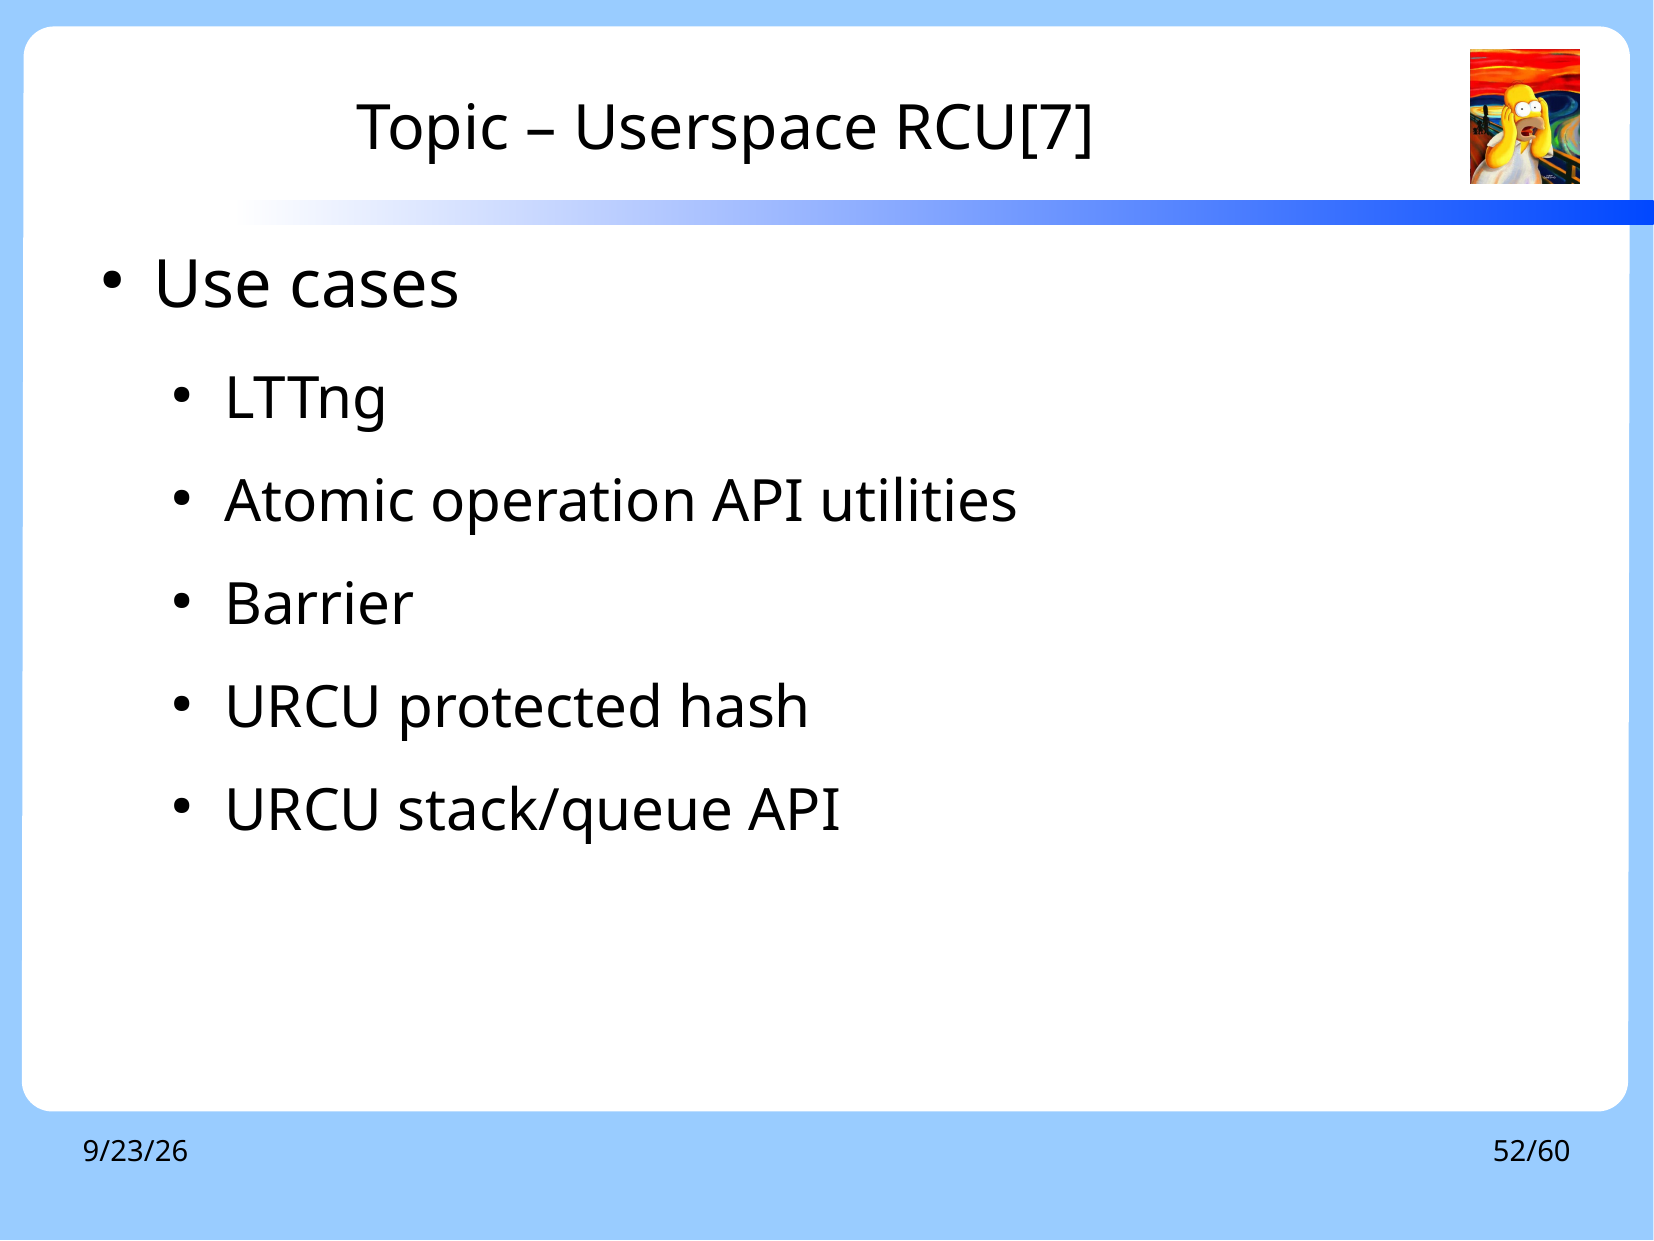

# Topic – Userspace RCU[7]
Use cases
LTTng
Atomic operation API utilities
Barrier
URCU protected hash
URCU stack/queue API
52